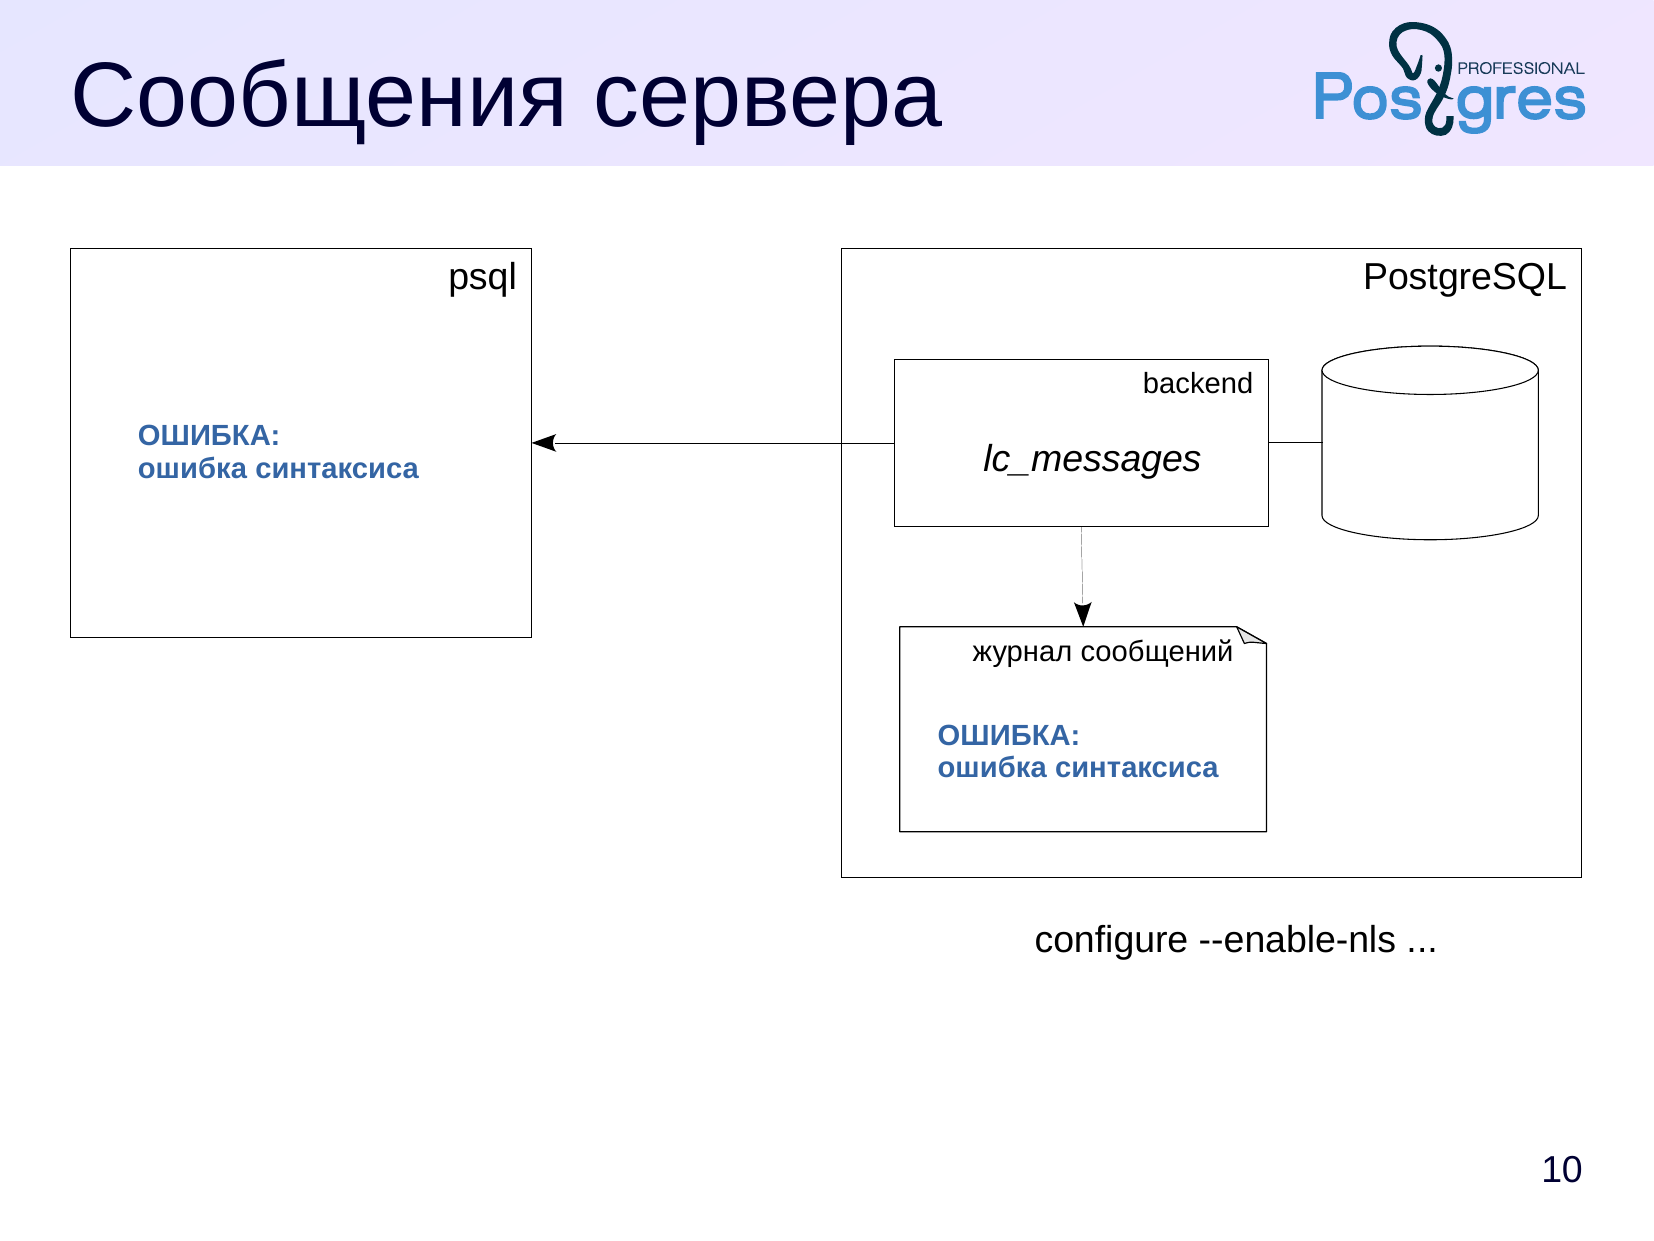

# Сообщения сервера
psql
PostgreSQL
backend
ОШИБКА:
ошибка синтаксиса
lc_messages
журнал сообщений
ОШИБКА:
ошибка синтаксиса
configure --enable-nls ...